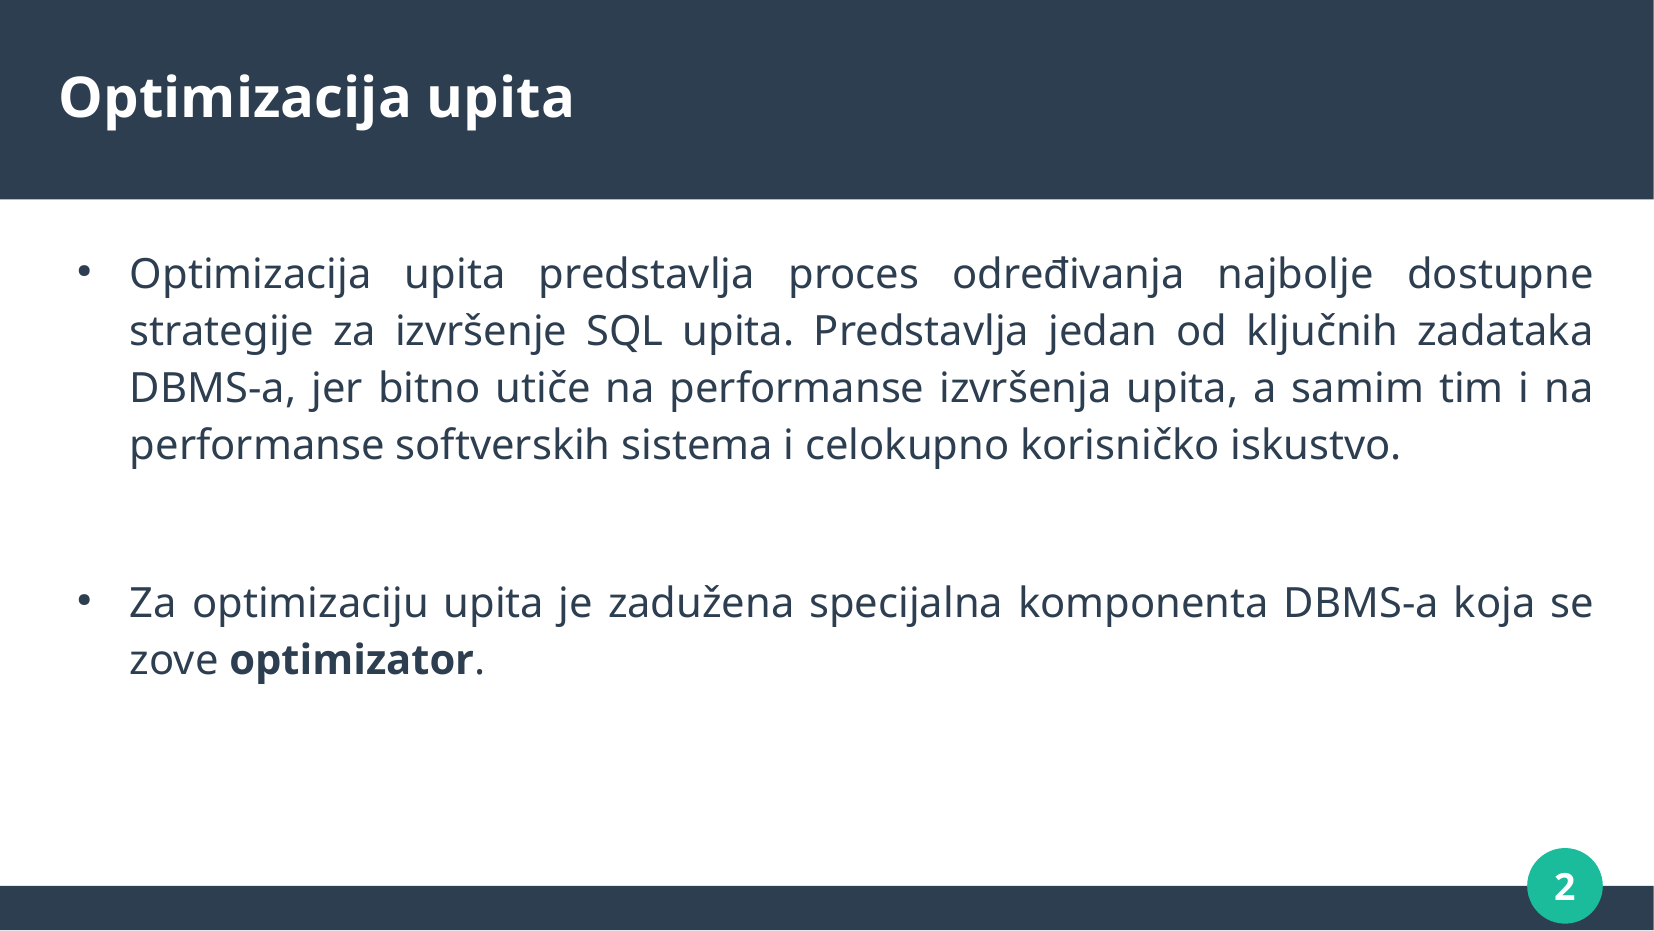

# Optimizacija upita
Optimizacija upita predstavlja proces određivanja najbolje dostupne strategije za izvršenje SQL upita. Predstavlja jedan od ključnih zadataka DBMS-a, jer bitno utiče na performanse izvršenja upita, a samim tim i na performanse softverskih sistema i celokupno korisničko iskustvo.
Za optimizaciju upita je zadužena specijalna komponenta DBMS-a koja se zove optimizator.